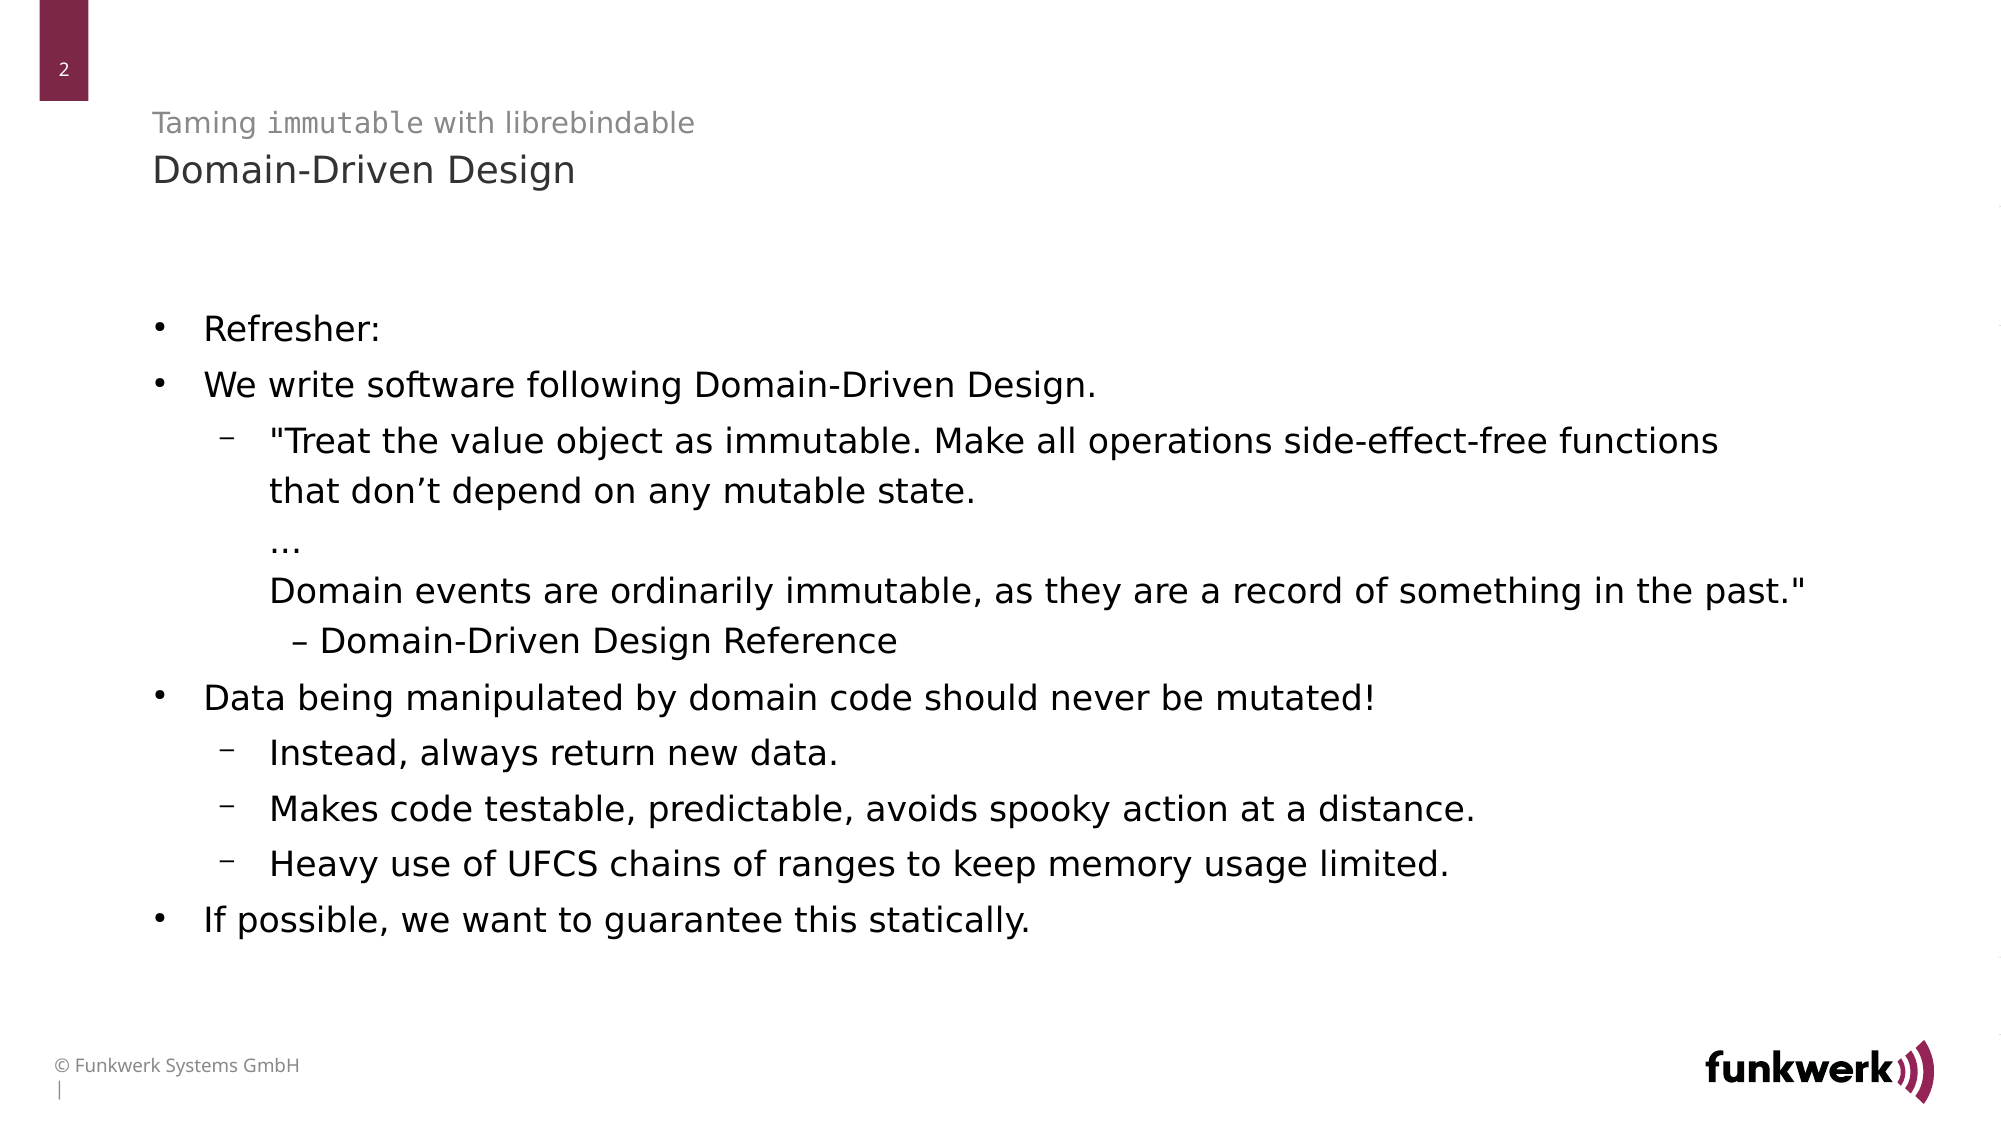

2
# Taming immutable with librebindable
Domain-Driven Design
Refresher:
We write software following Domain-Driven Design.
"Treat the value object as immutable. Make all operations side-effect-free functions
that don’t depend on any mutable state.
...
Domain events are ordinarily immutable, as they are a record of something in the past."
 – Domain-Driven Design Reference
Data being manipulated by domain code should never be mutated!
Instead, always return new data.
Makes code testable, predictable, avoids spooky action at a distance.
Heavy use of UFCS chains of ranges to keep memory usage limited.
If possible, we want to guarantee this statically.